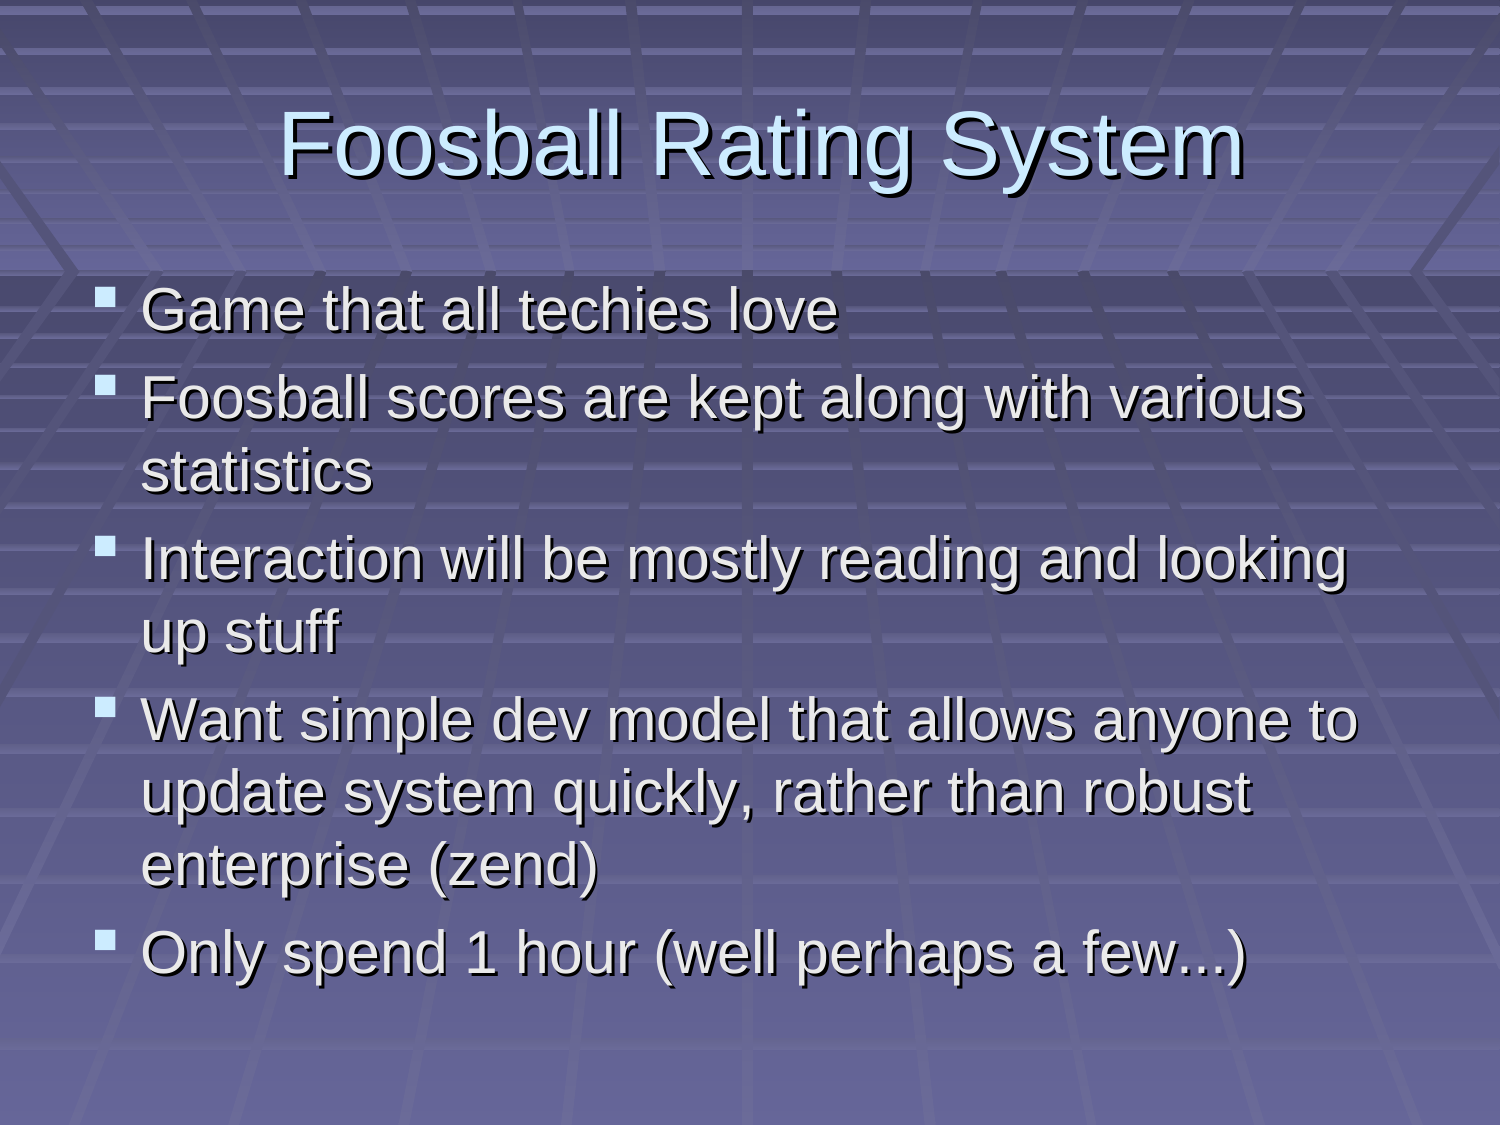

# Foosball Rating System
Game that all techies love
Foosball scores are kept along with various statistics
Interaction will be mostly reading and looking up stuff
Want simple dev model that allows anyone to update system quickly, rather than robust enterprise (zend)
Only spend 1 hour (well perhaps a few...)